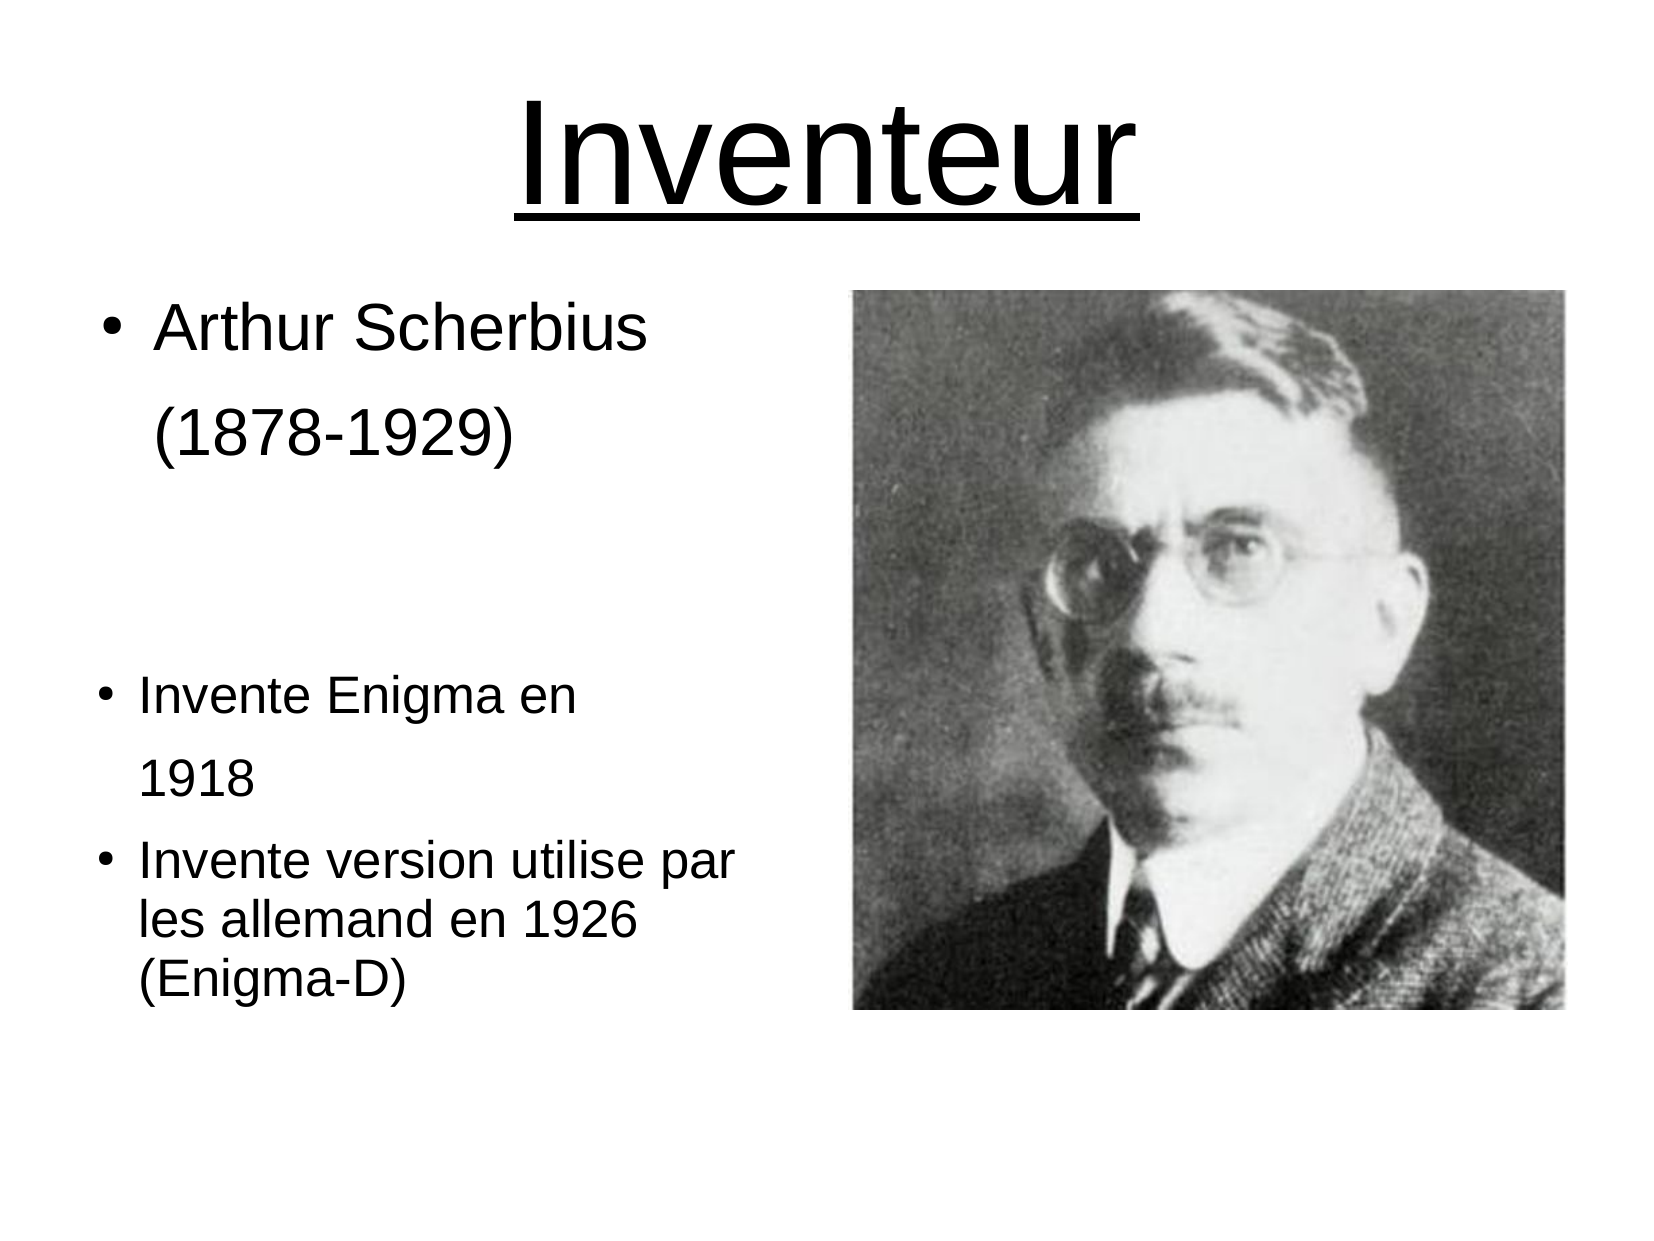

# Inventeur
Arthur Scherbius
(1878-1929)
Invente Enigma en
1918
Invente version utilise par les allemand en 1926 (Enigma-D)